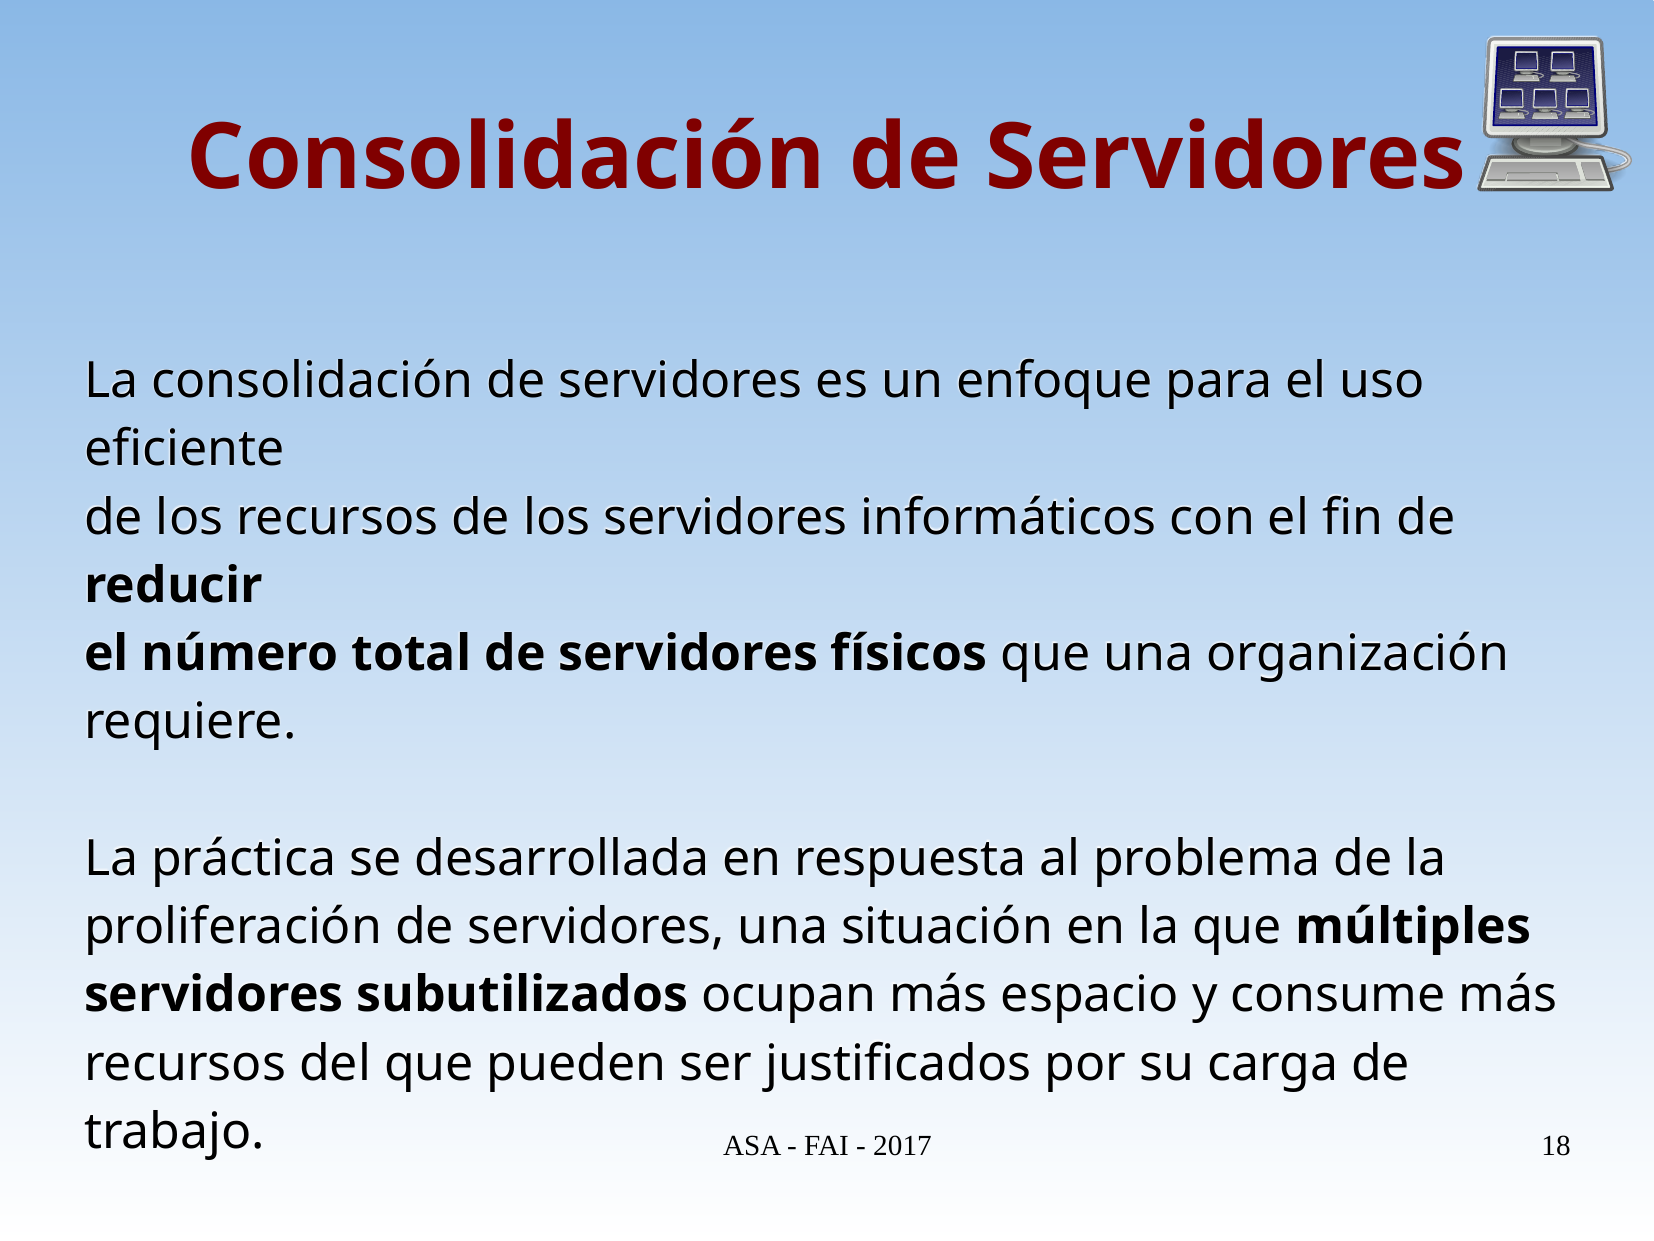

# Consolidación de Servidores
La consolidación de servidores es un enfoque para el uso eficiente
de los recursos de los servidores informáticos con el fin de reducir
el número total de servidores físicos que una organización requiere.
La práctica se desarrollada en respuesta al problema de la
proliferación de servidores, una situación en la que múltiples
servidores subutilizados ocupan más espacio y consume más
recursos del que pueden ser justificados por su carga de trabajo.
ASA - FAI - 2017
18